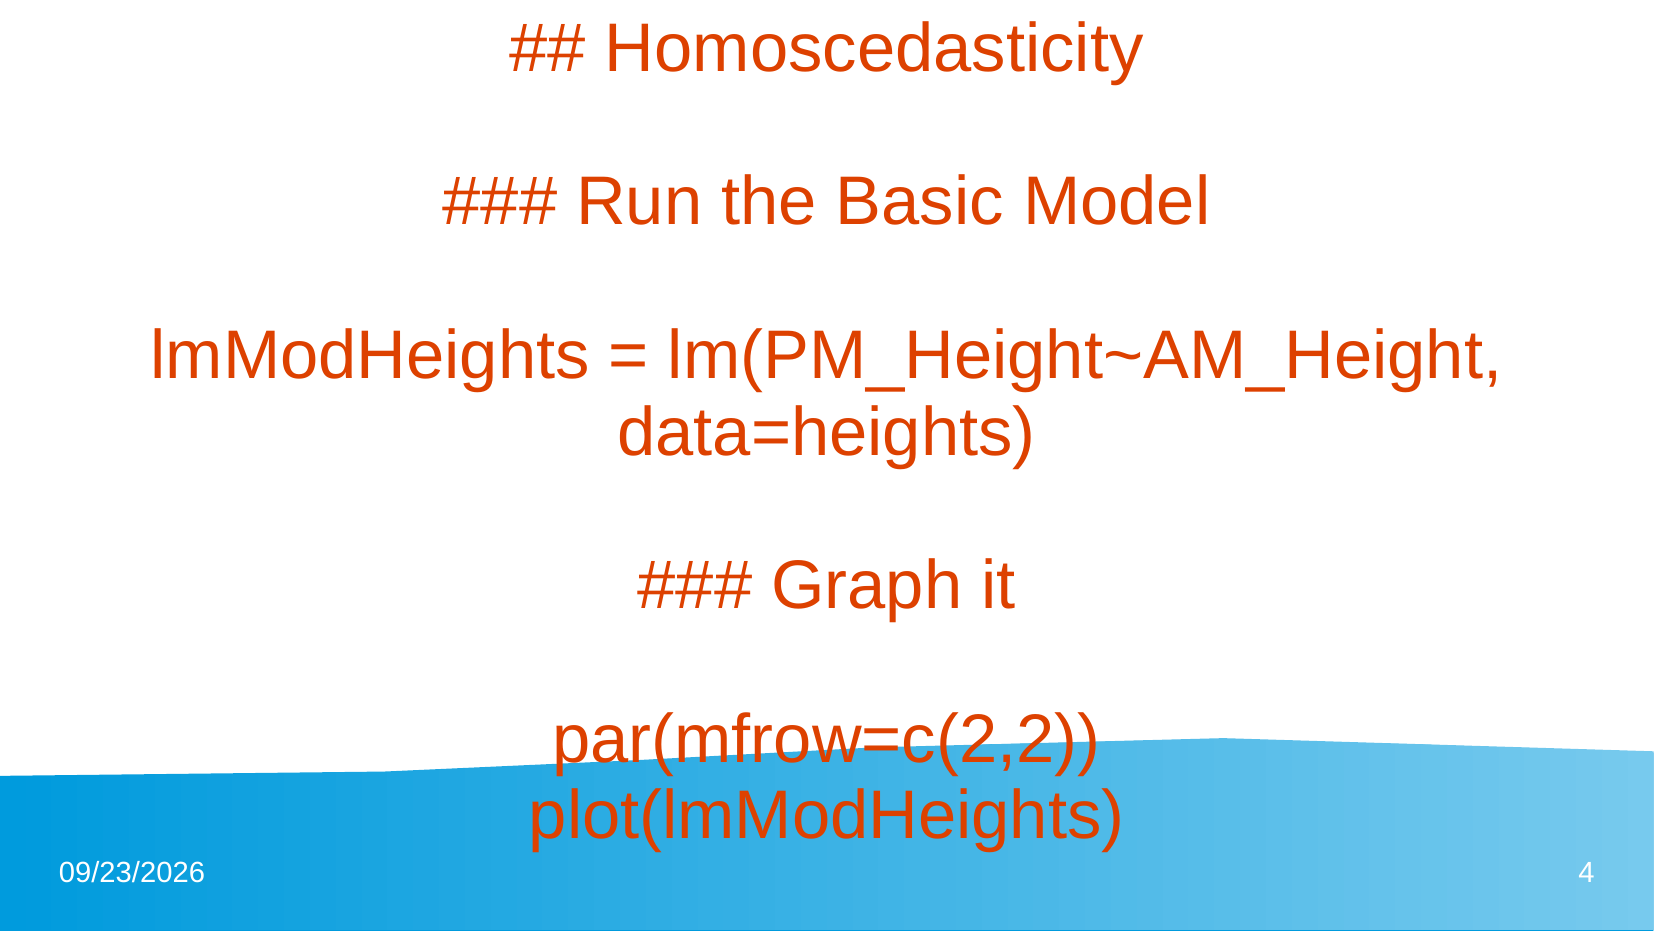

# ## Homoscedasticity ### Run the Basic Model lmModHeights = lm(PM_Height~AM_Height, data=heights) ### Graph it par(mfrow=c(2,2)) plot(lmModHeights)